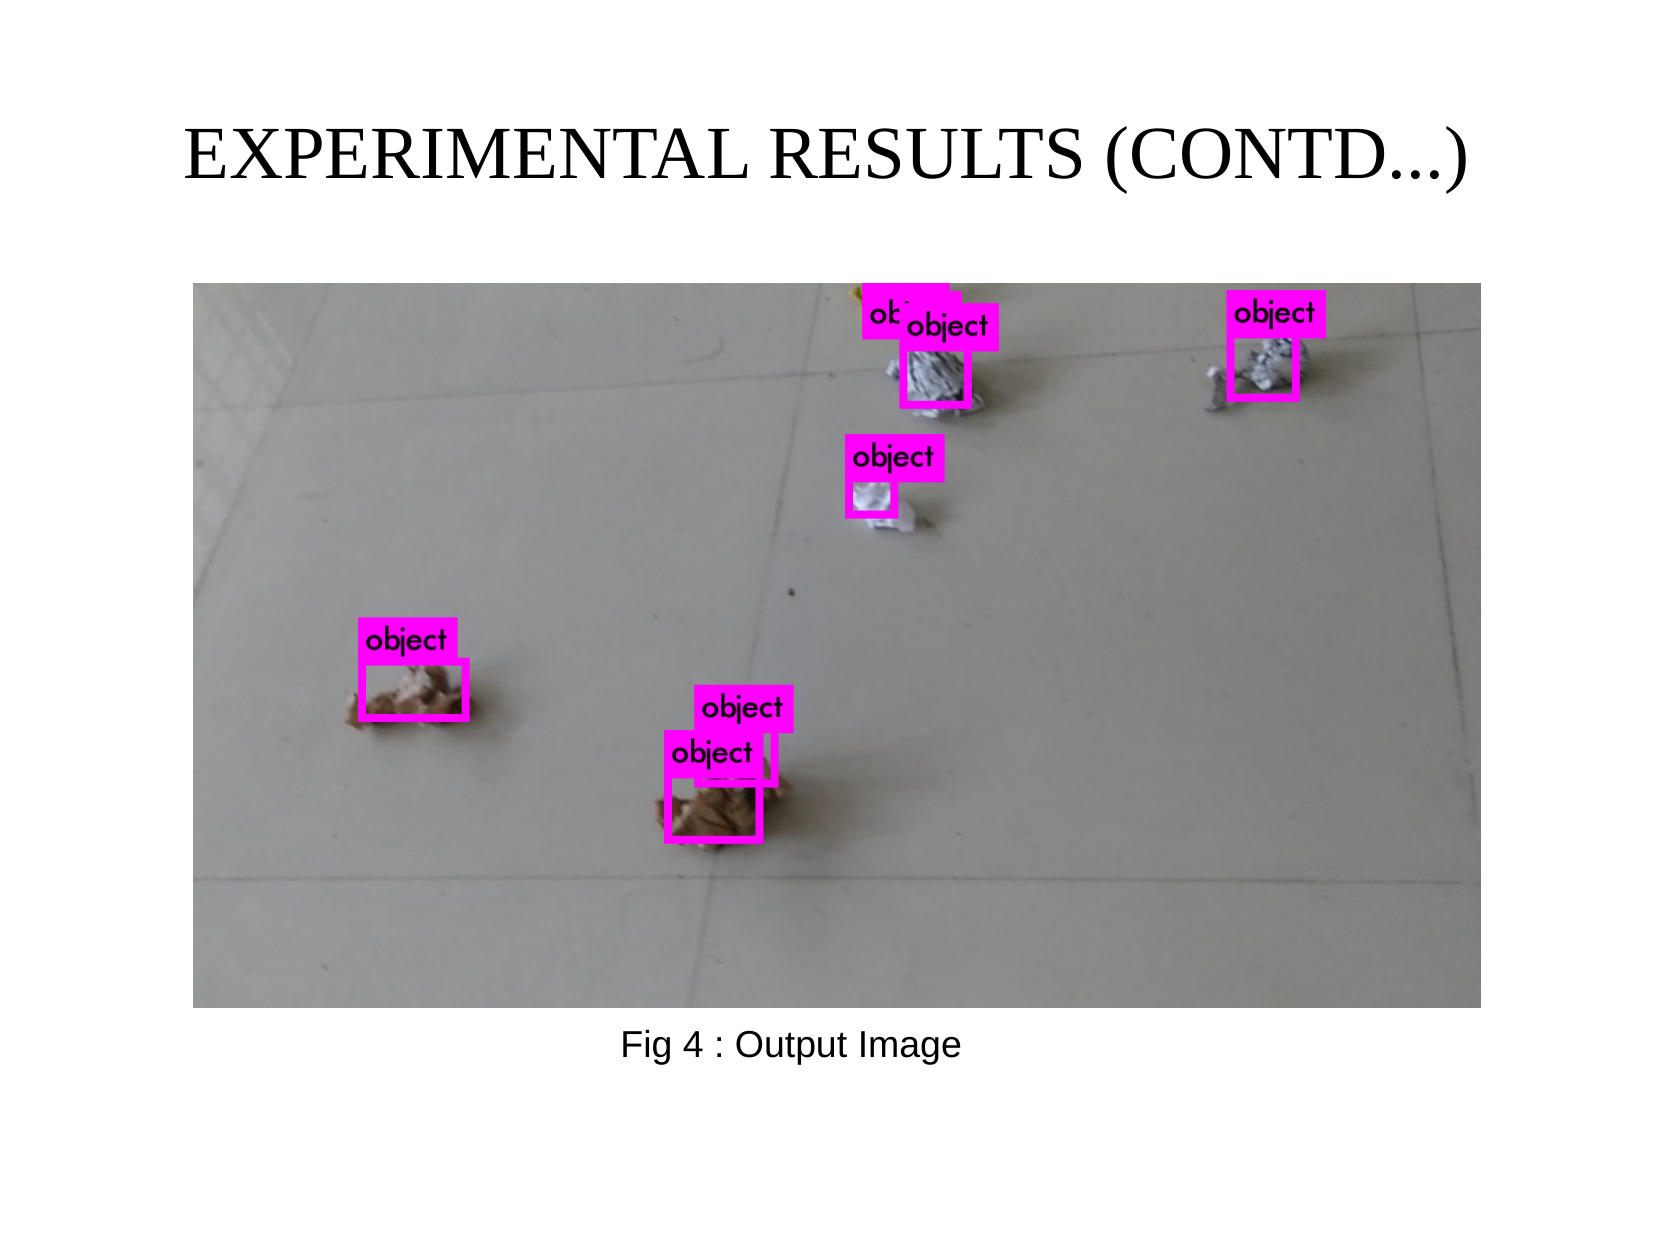

# EXPERIMENTAL RESULTS (CONTD...)
Fig 4 : Output Image